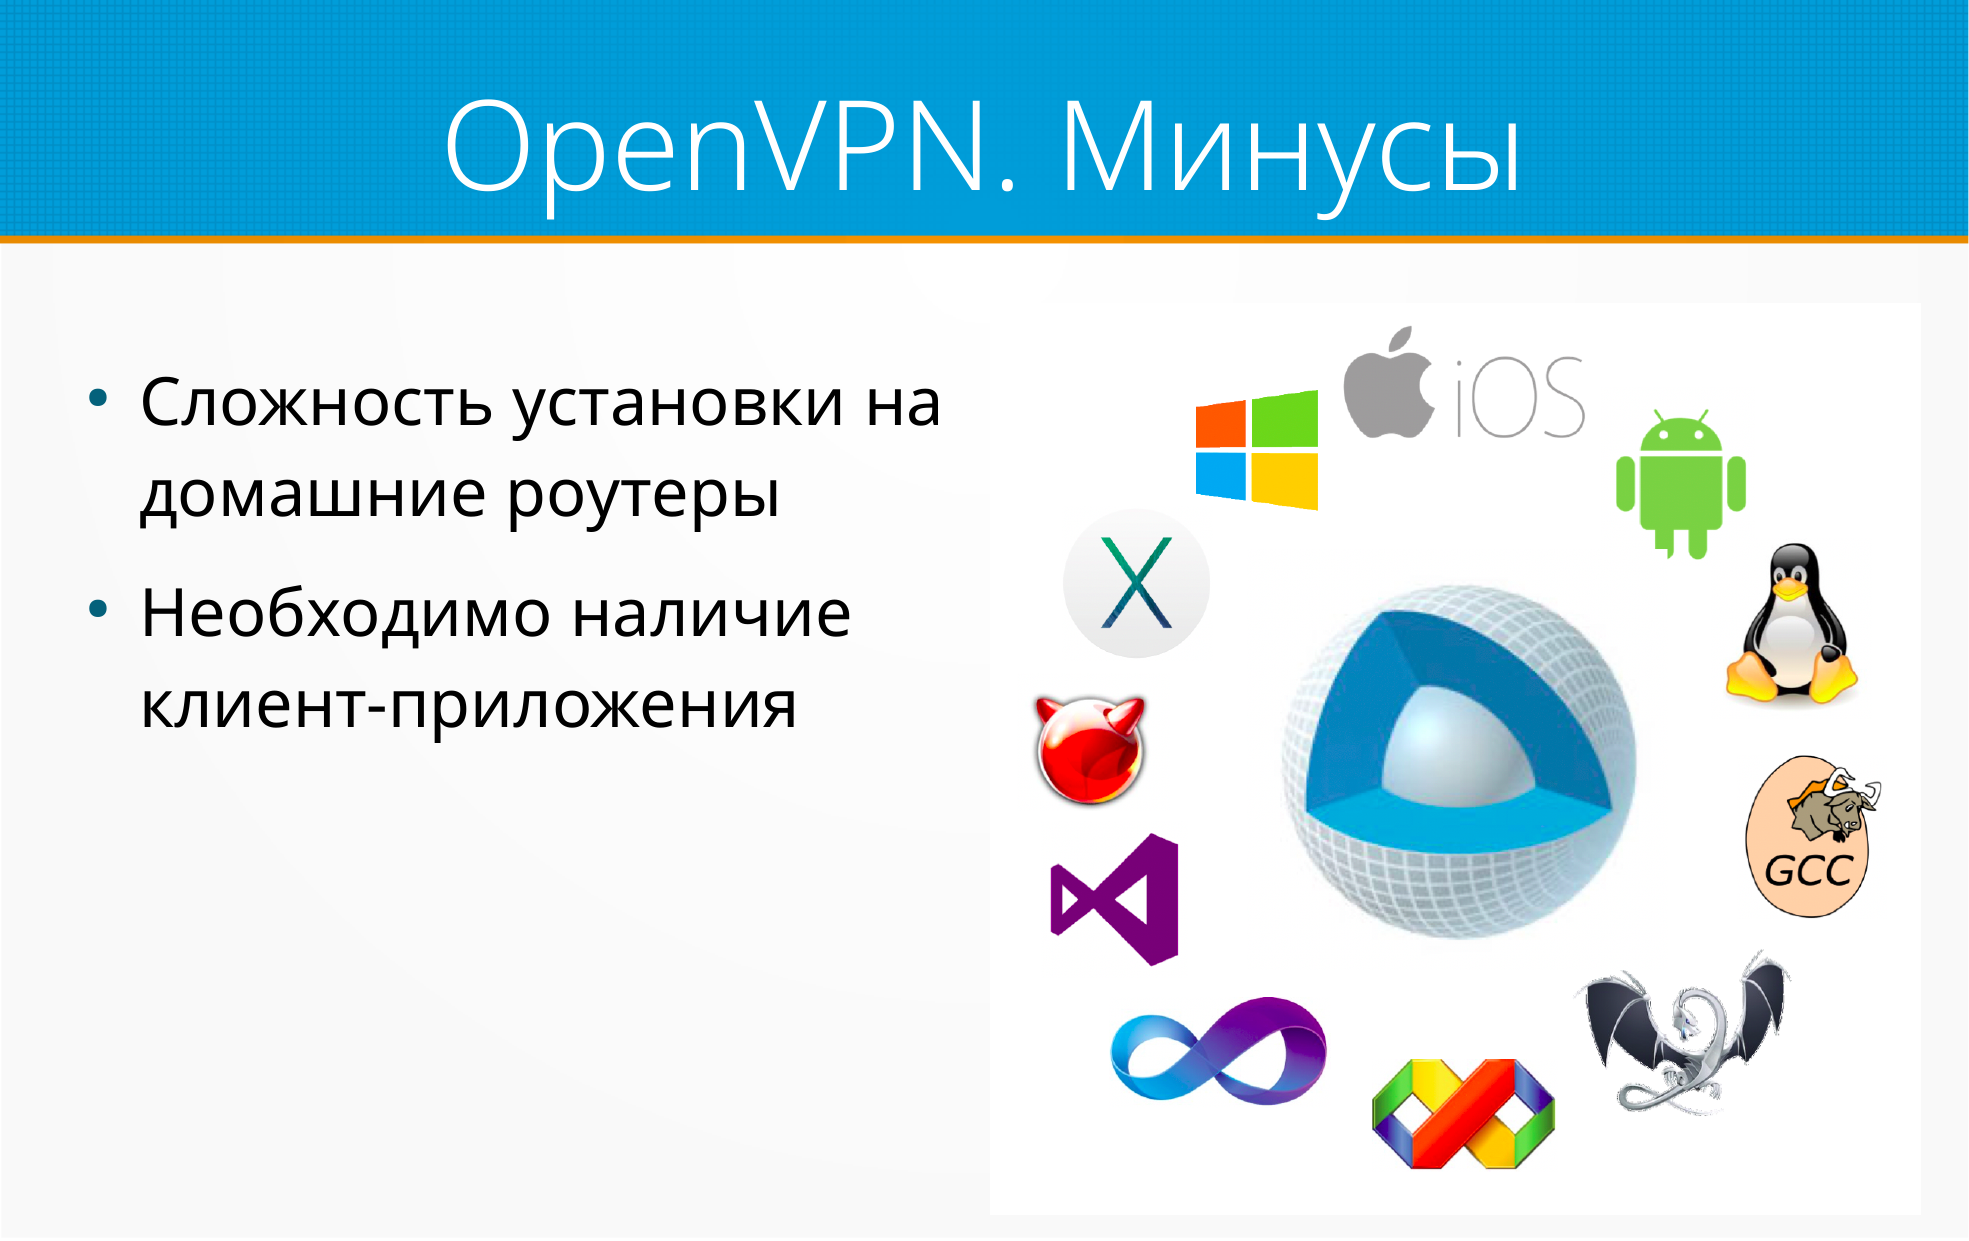

# OpenVPN. Минусы
Сложность установки на домашние роутеры
Необходимо наличие клиент-приложения